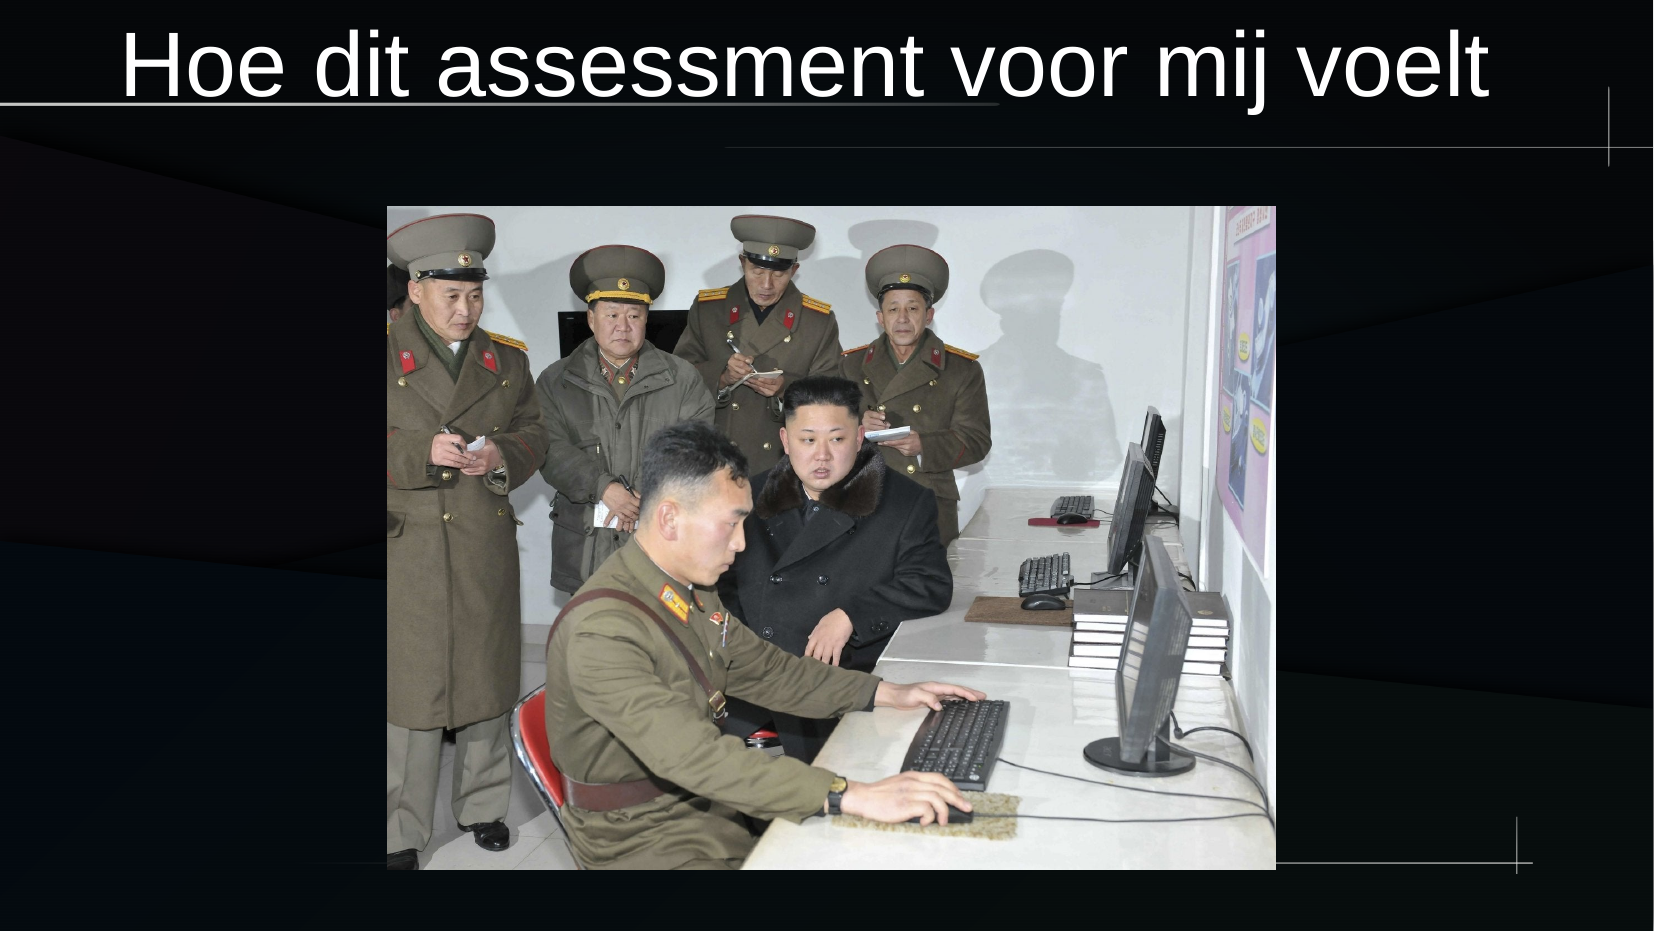

# Hoe dit assessment voor mij voelt